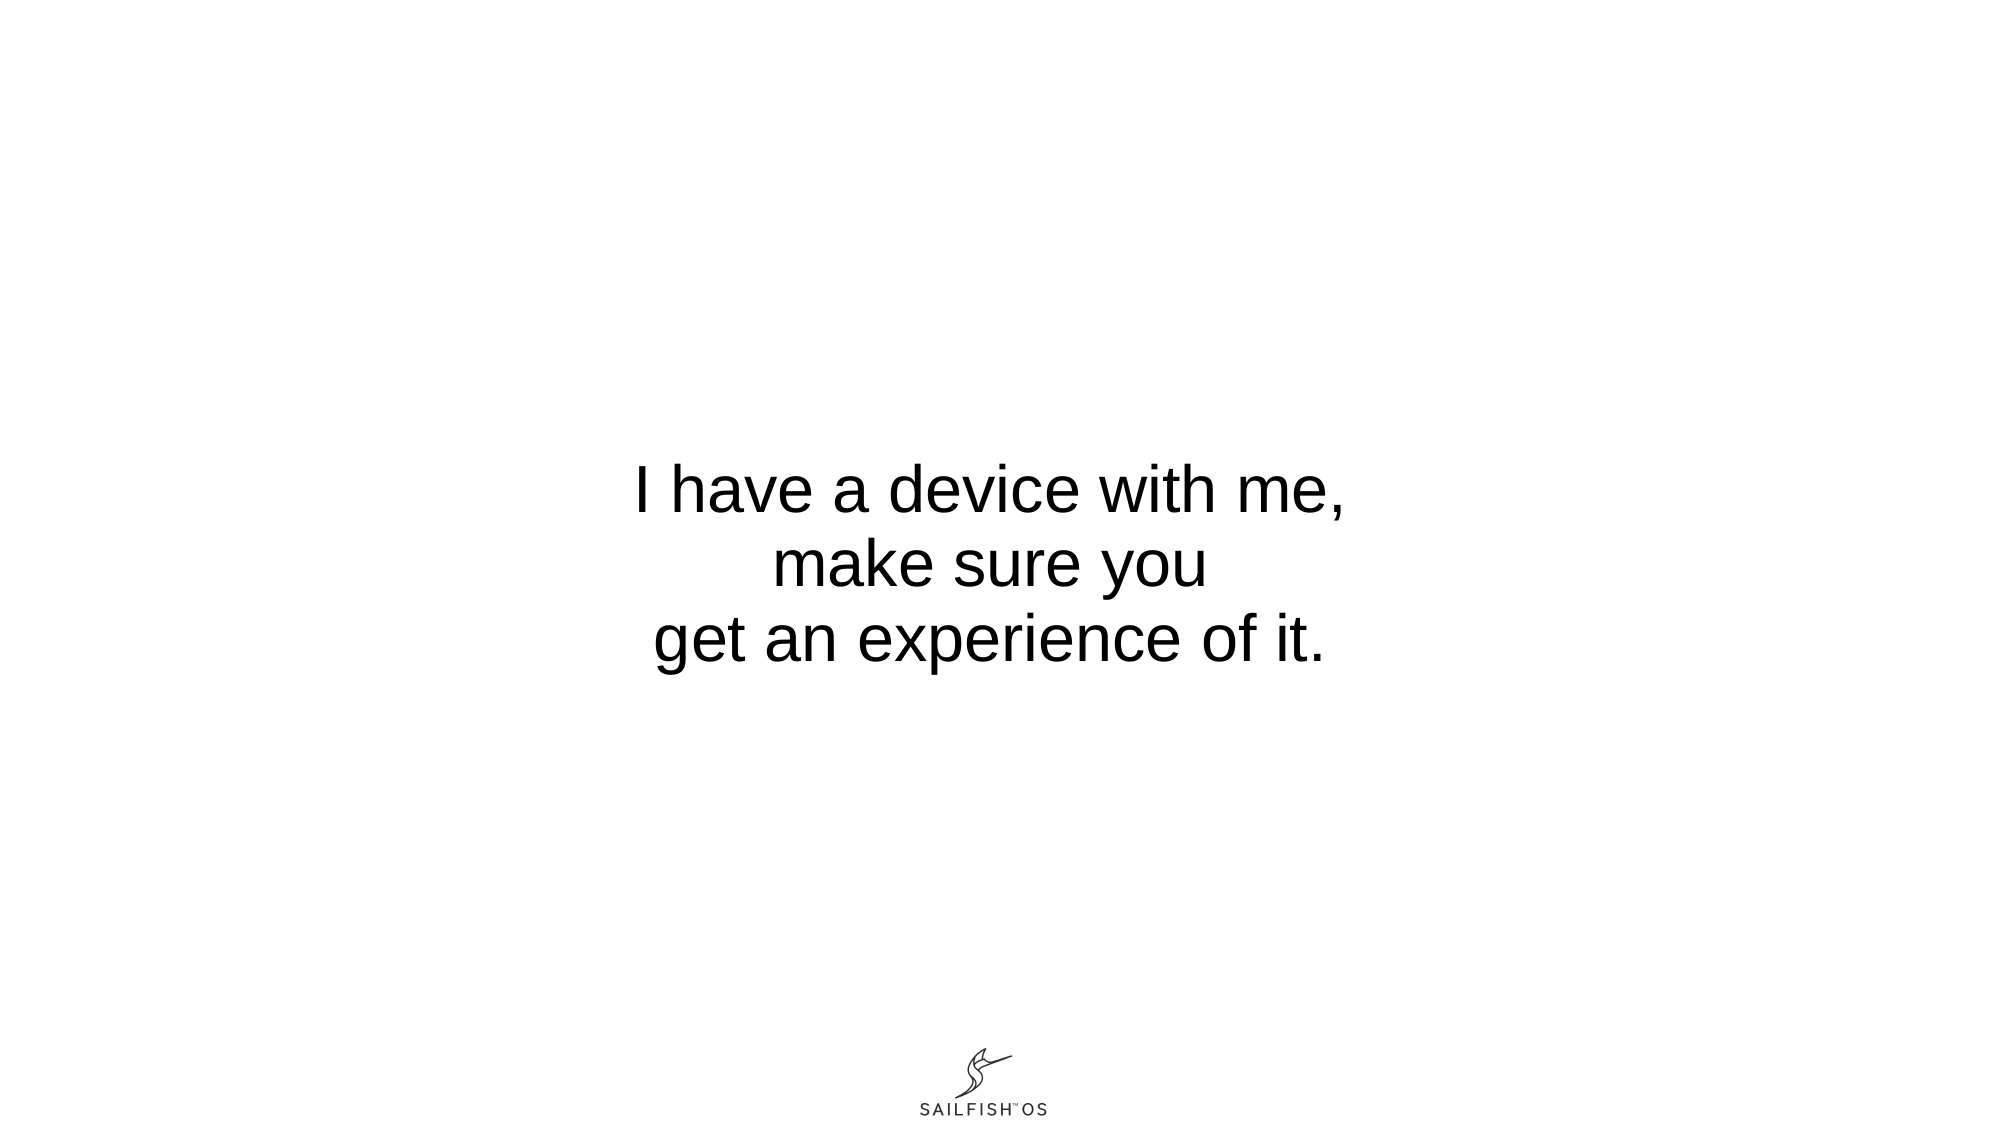

# I have a device with me,
make sure you
get an experience of it.